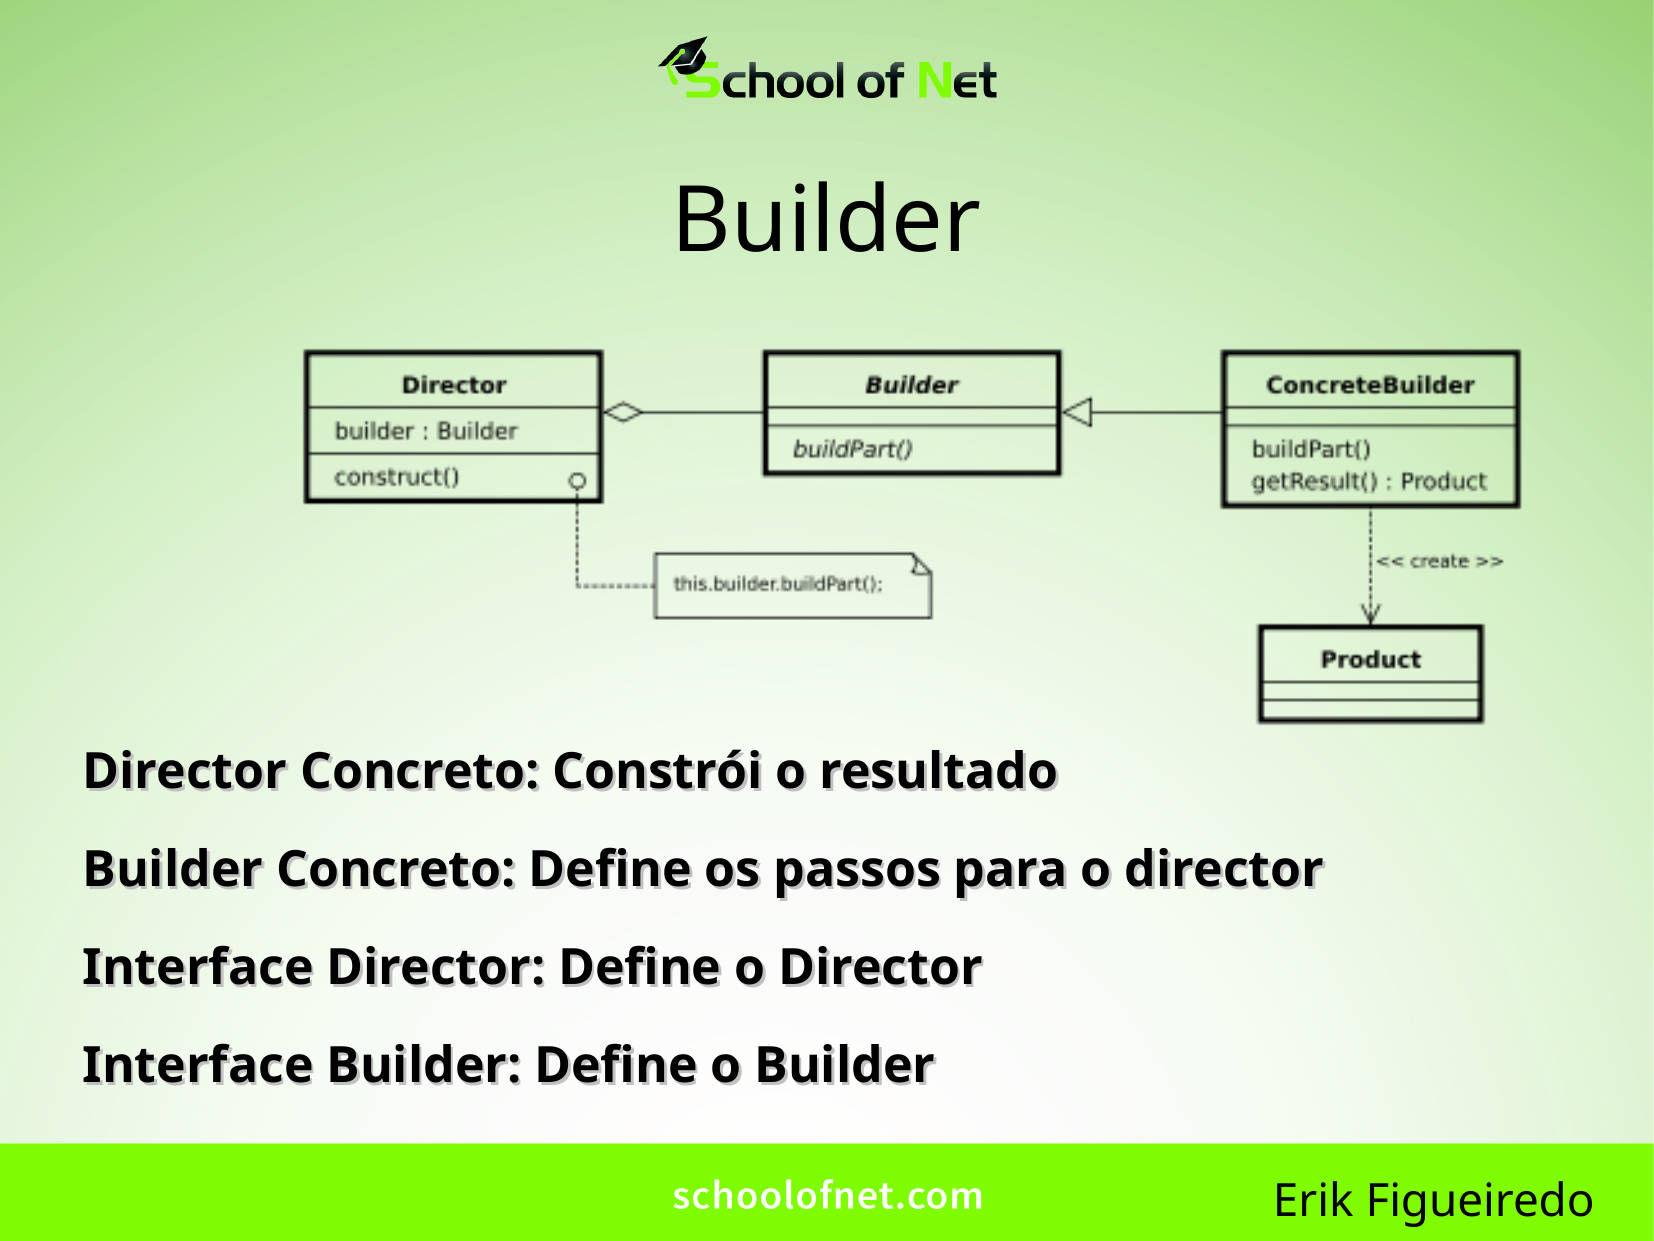

# Builder
Director Concreto: Constrói o resultado
Builder Concreto: Define os passos para o director
Interface Director: Define o Director
Interface Builder: Define o Builder
Erik Figueiredo